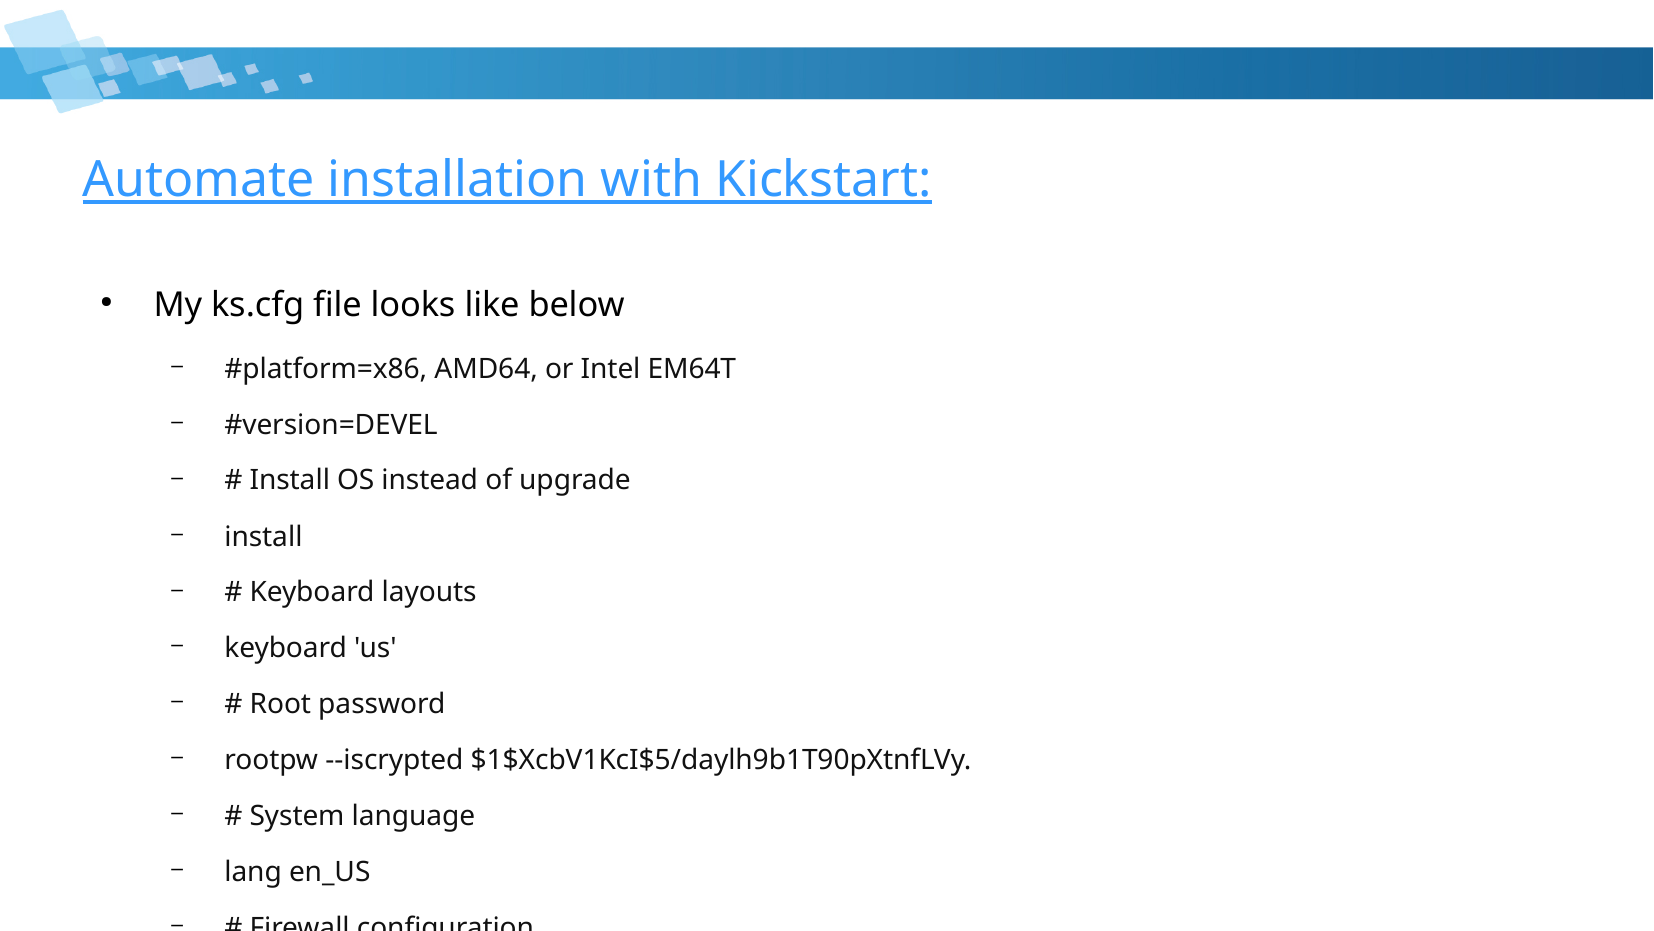

# Automate installation with Kickstart:
My ks.cfg file looks like below
#platform=x86, AMD64, or Intel EM64T
#version=DEVEL
# Install OS instead of upgrade
install
# Keyboard layouts
keyboard 'us'
# Root password
rootpw --iscrypted $1$XcbV1KcI$5/daylh9b1T90pXtnfLVy.
# System language
lang en_US
# Firewall configuration
firewall --disabled